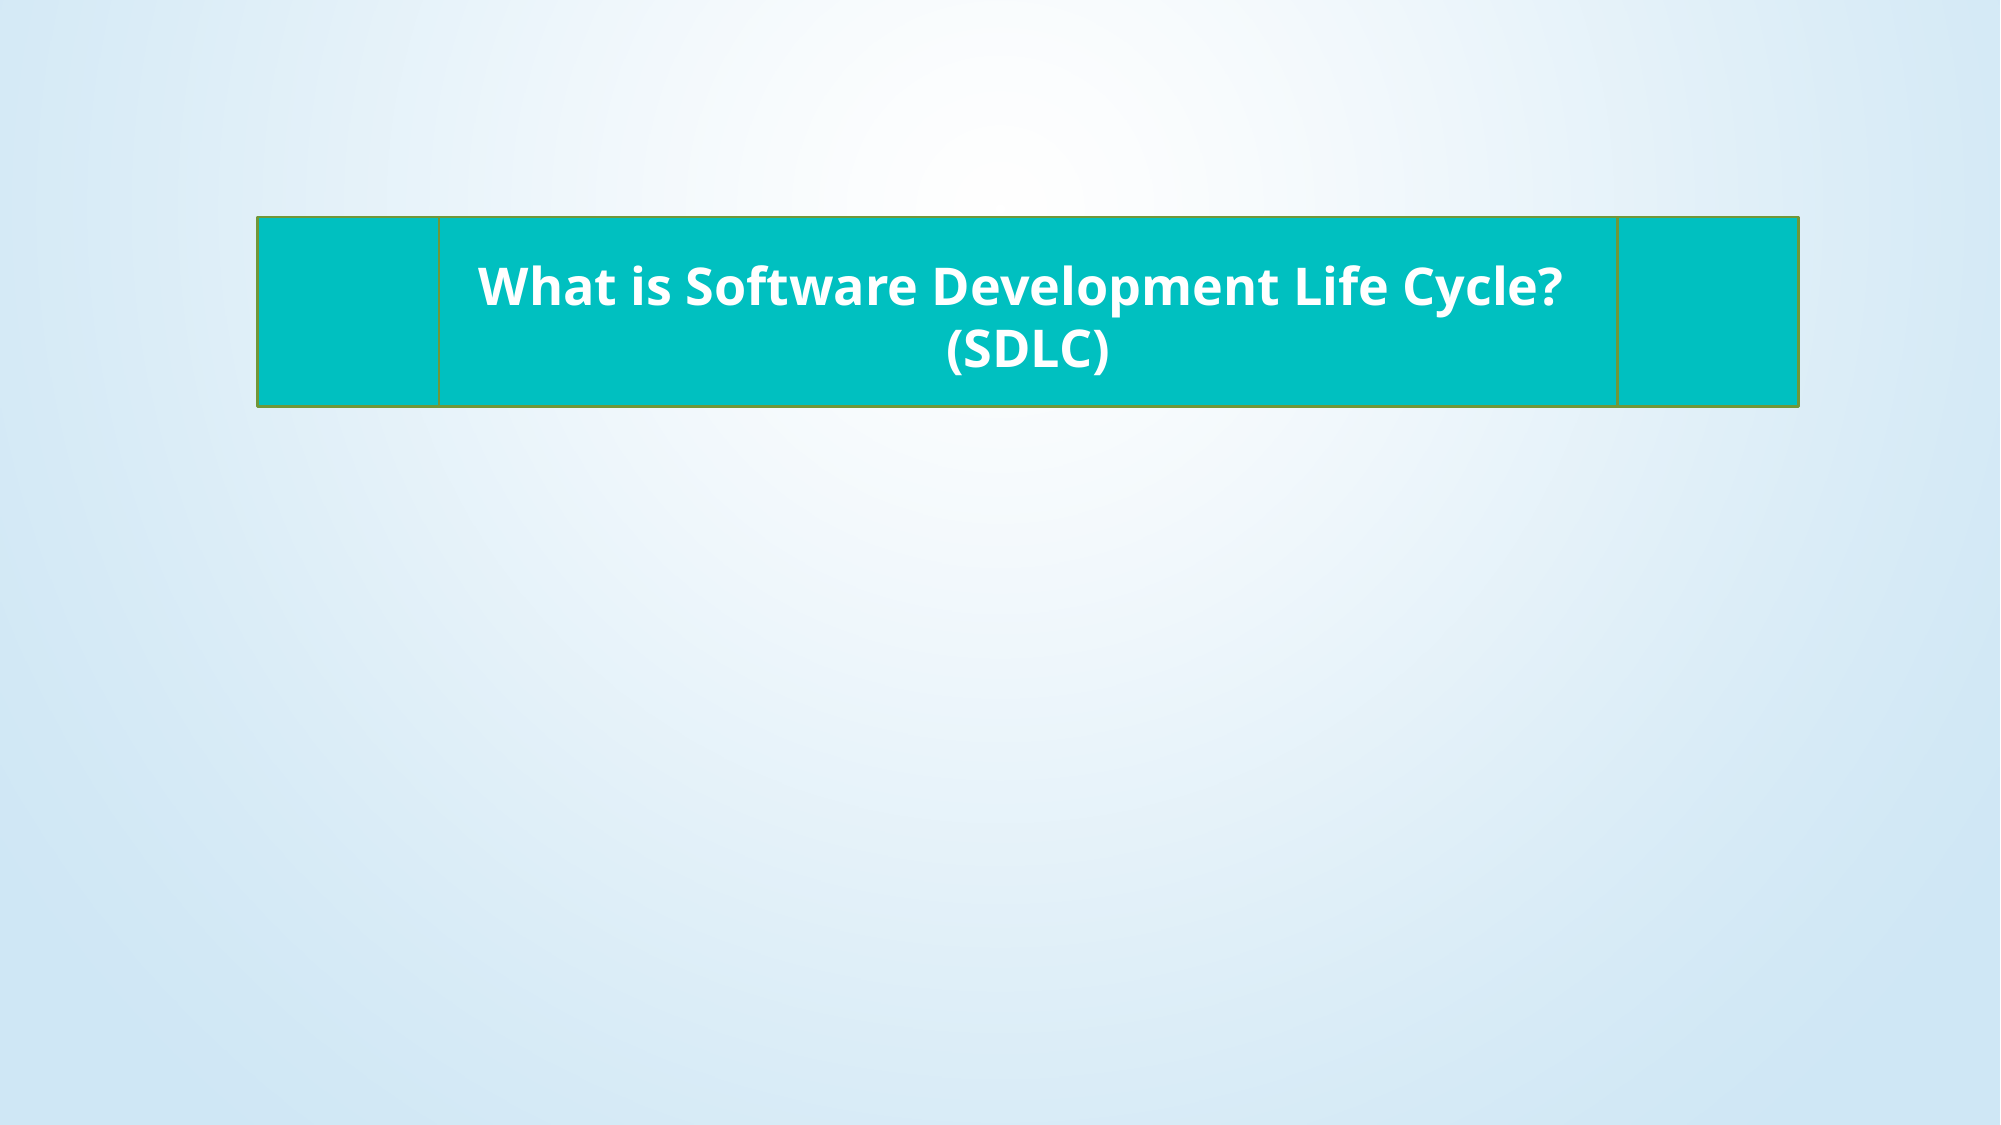

What is Software Development Life Cycle? (SDLC)
Design
Testing
Development
Requirement
Maintenance
Release